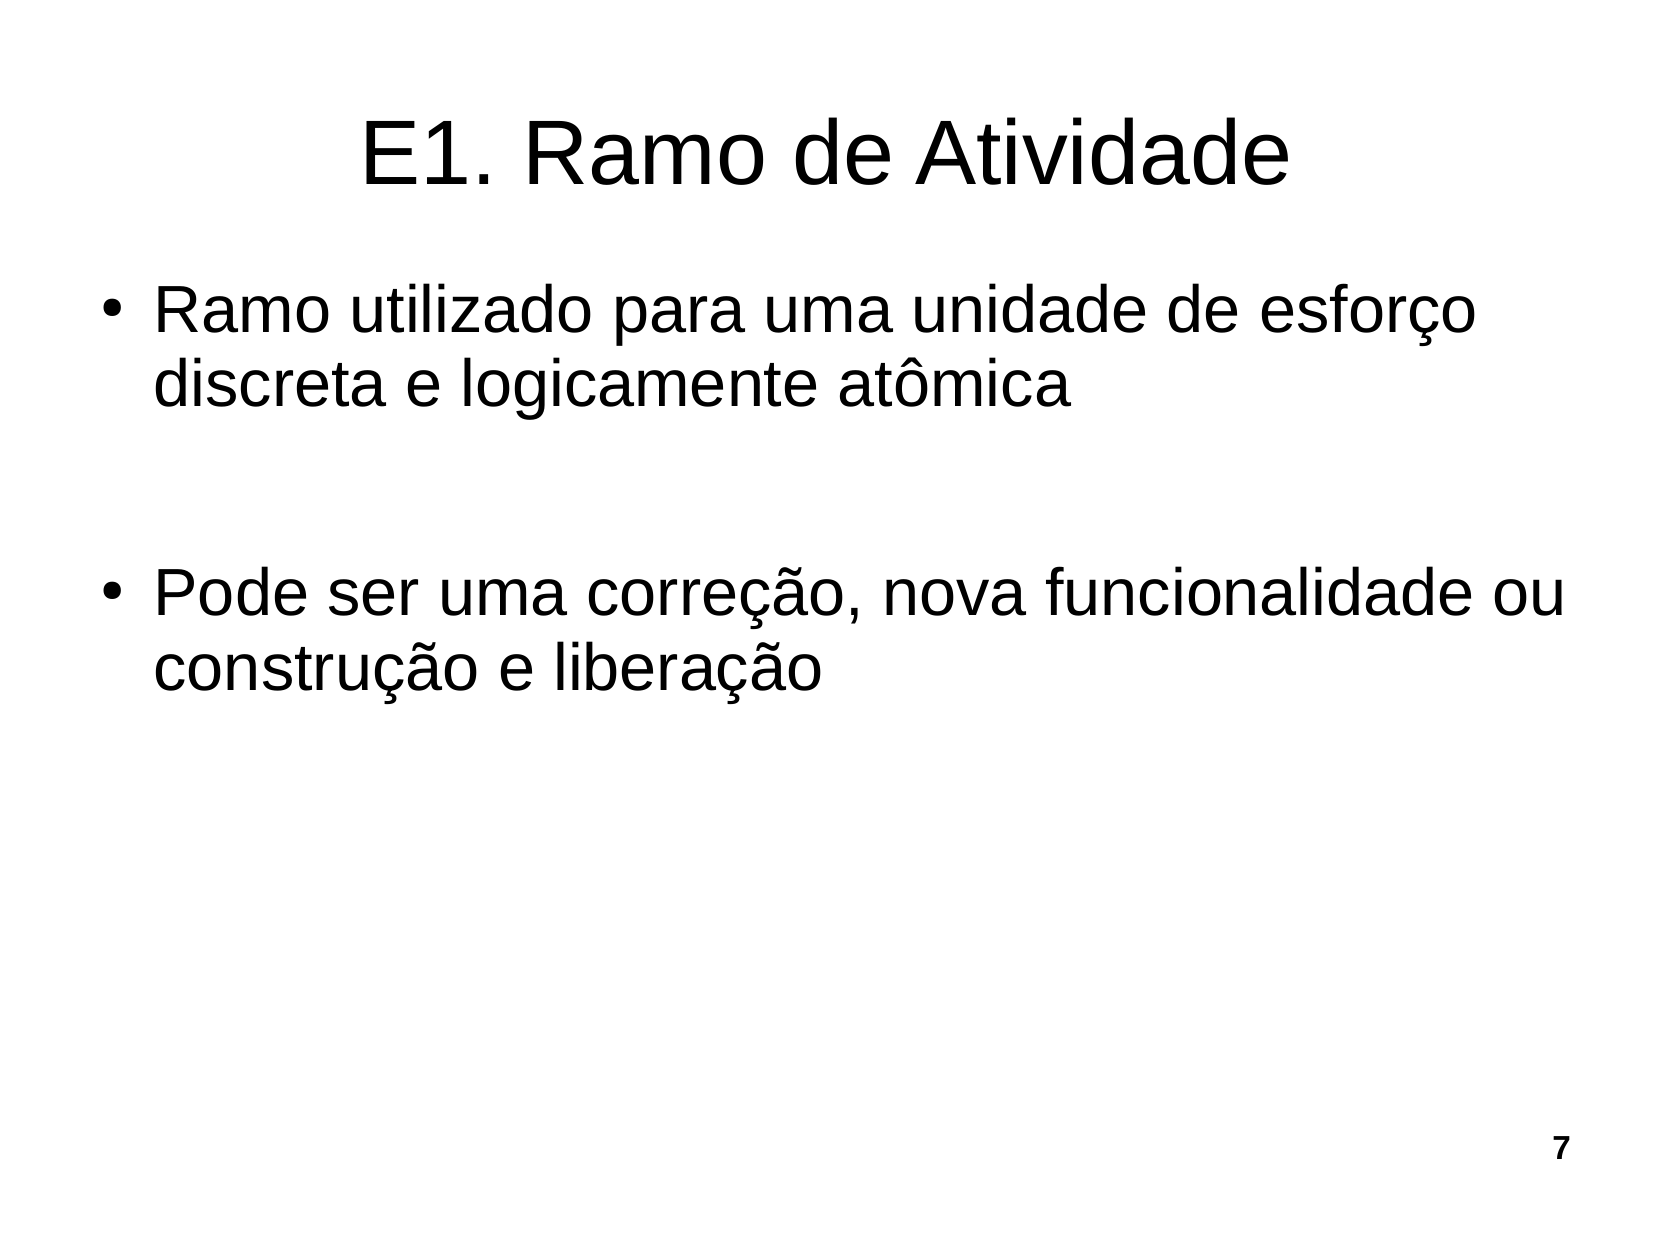

# E1. Ramo de Atividade
Ramo utilizado para uma unidade de esforço discreta e logicamente atômica
Pode ser uma correção, nova funcionalidade ou construção e liberação
7